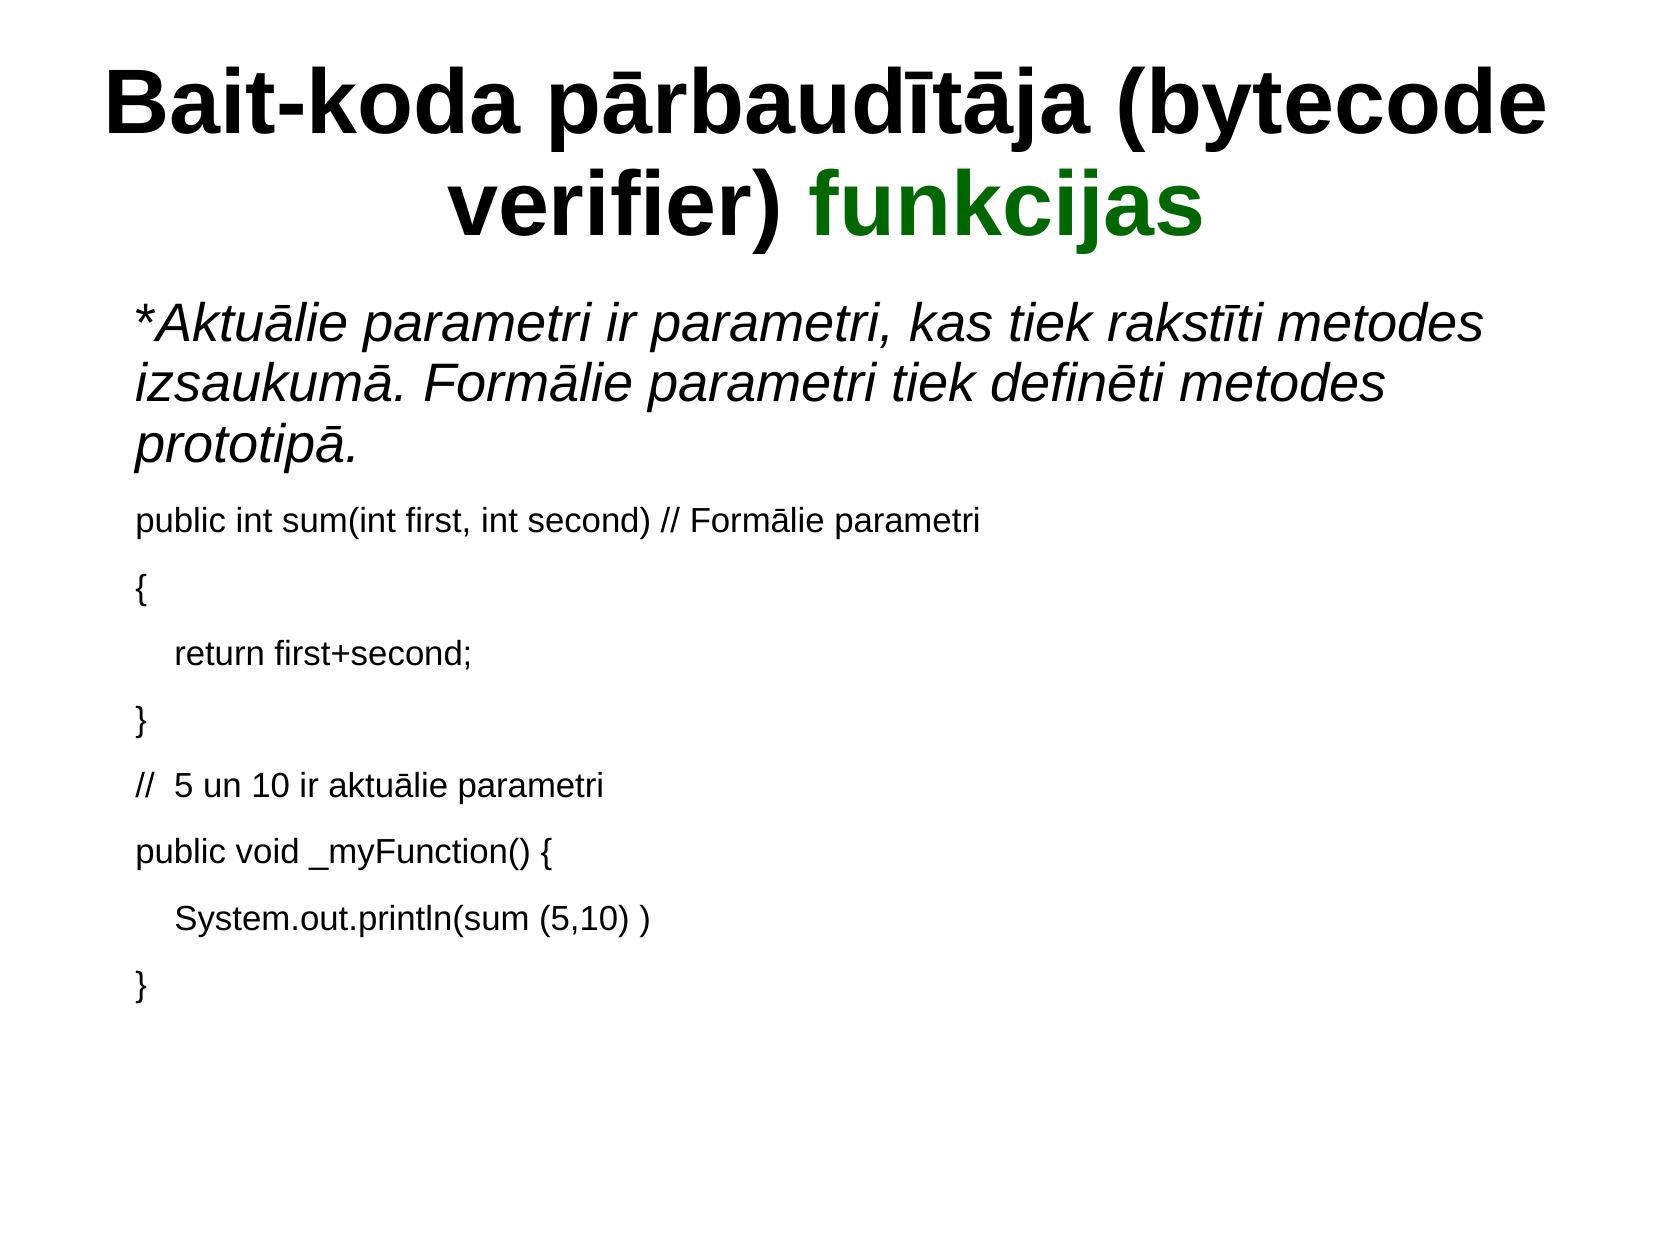

# Bait-koda pārbaudītāja (bytecode verifier) funkcijas
*Aktuālie parametri ir parametri, kas tiek rakstīti metodes izsaukumā. Formālie parametri tiek definēti metodes prototipā.
public int sum(int first, int second) // Formālie parametri
{
 return first+second;
}
// 5 un 10 ir aktuālie parametri
public void _myFunction() {
 System.out.println(sum (5,10) )
}